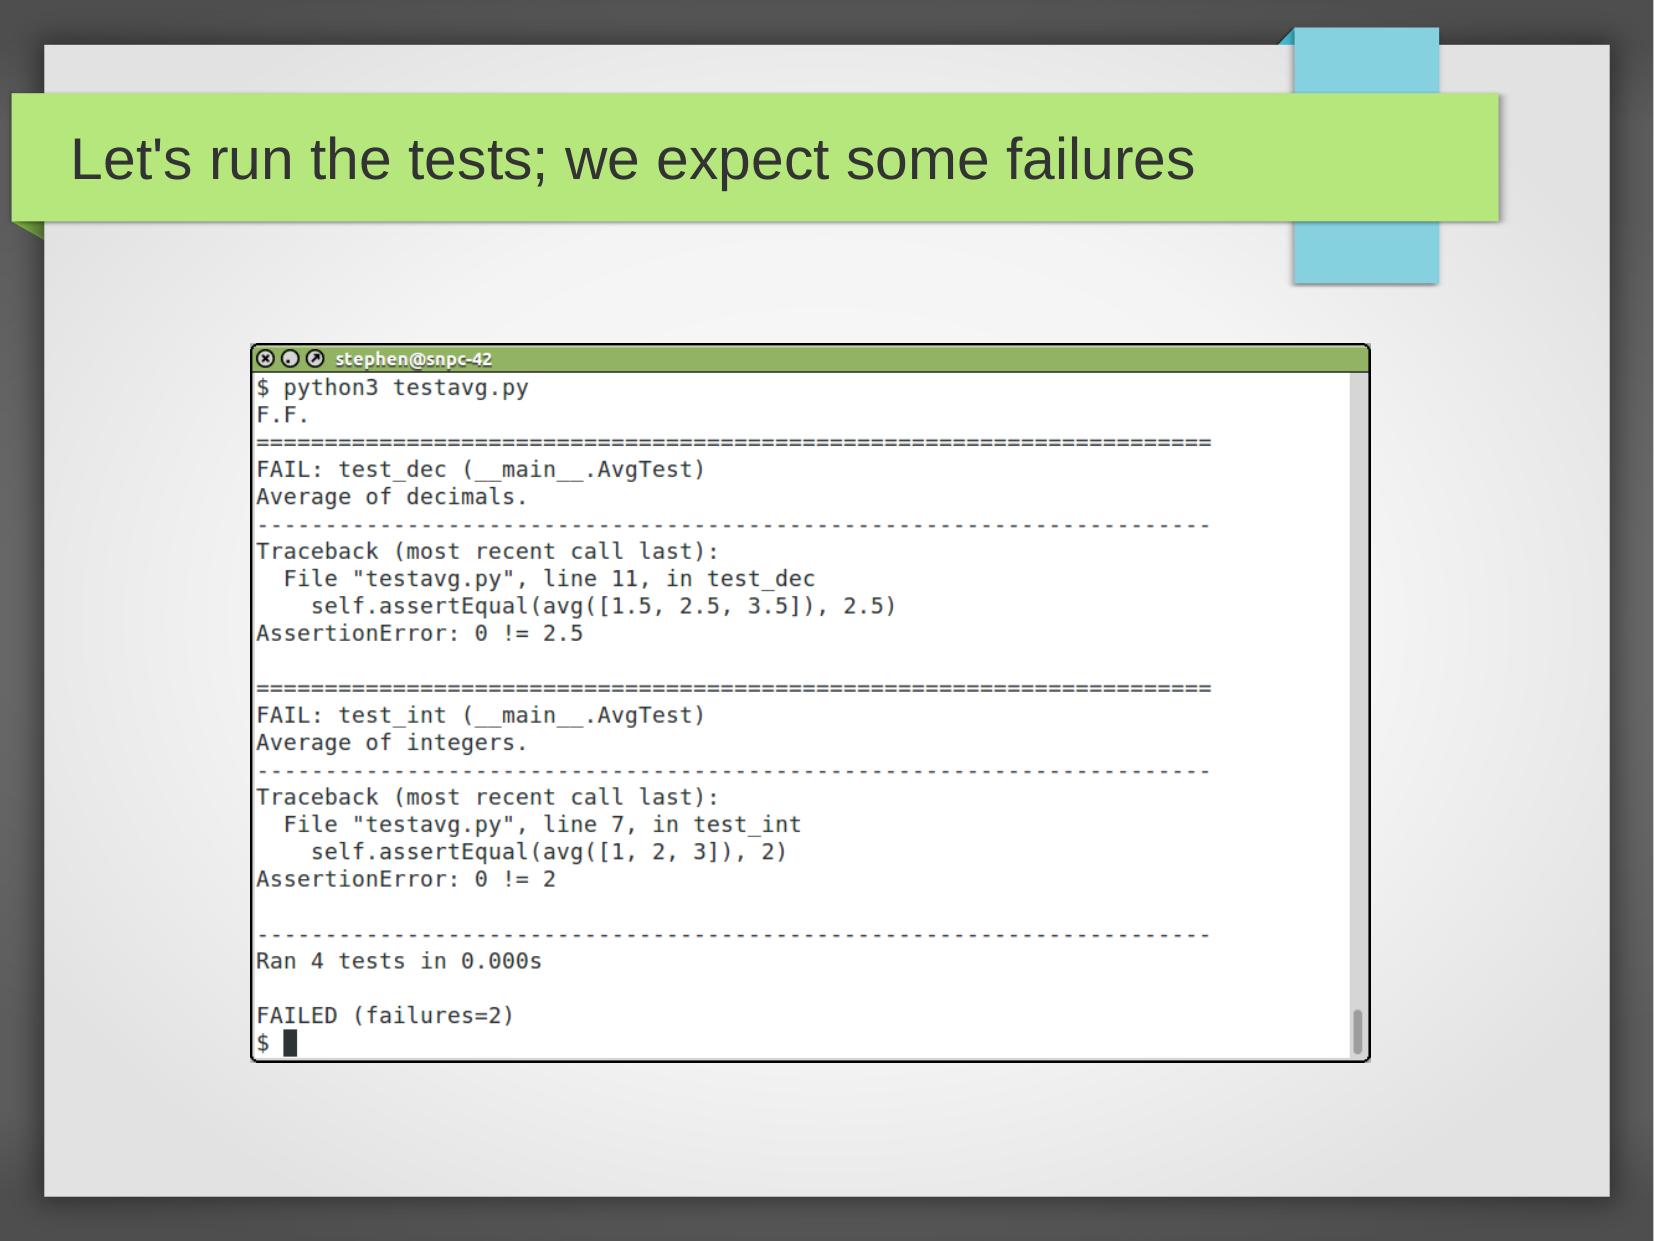

# Let's run the tests; we expect some failures